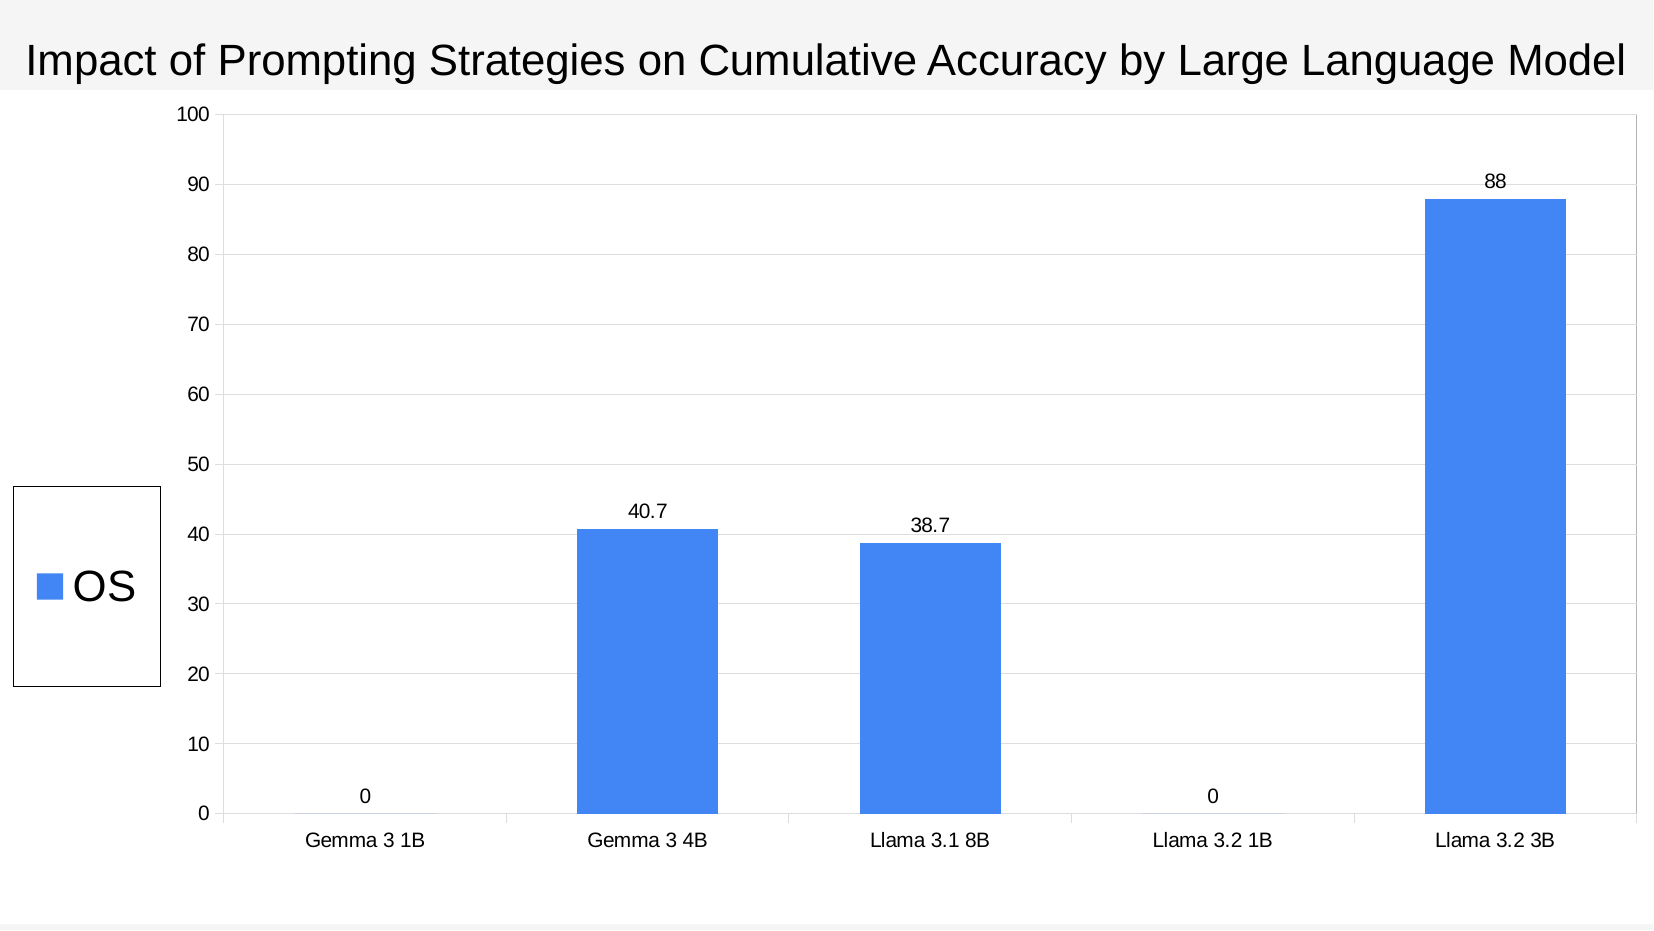

# q205
Impact of Prompting Strategies on Cumulative Accuracy by Large Language Model
### Chart
| Category | OS |
|---|---|
| Gemma 3 1B | 0.0 |
| Gemma 3 4B | 40.7 |
| Llama 3.1 8B | 38.7 |
| Llama 3.2 1B | 0.0 |
| Llama 3.2 3B | 88.0 |